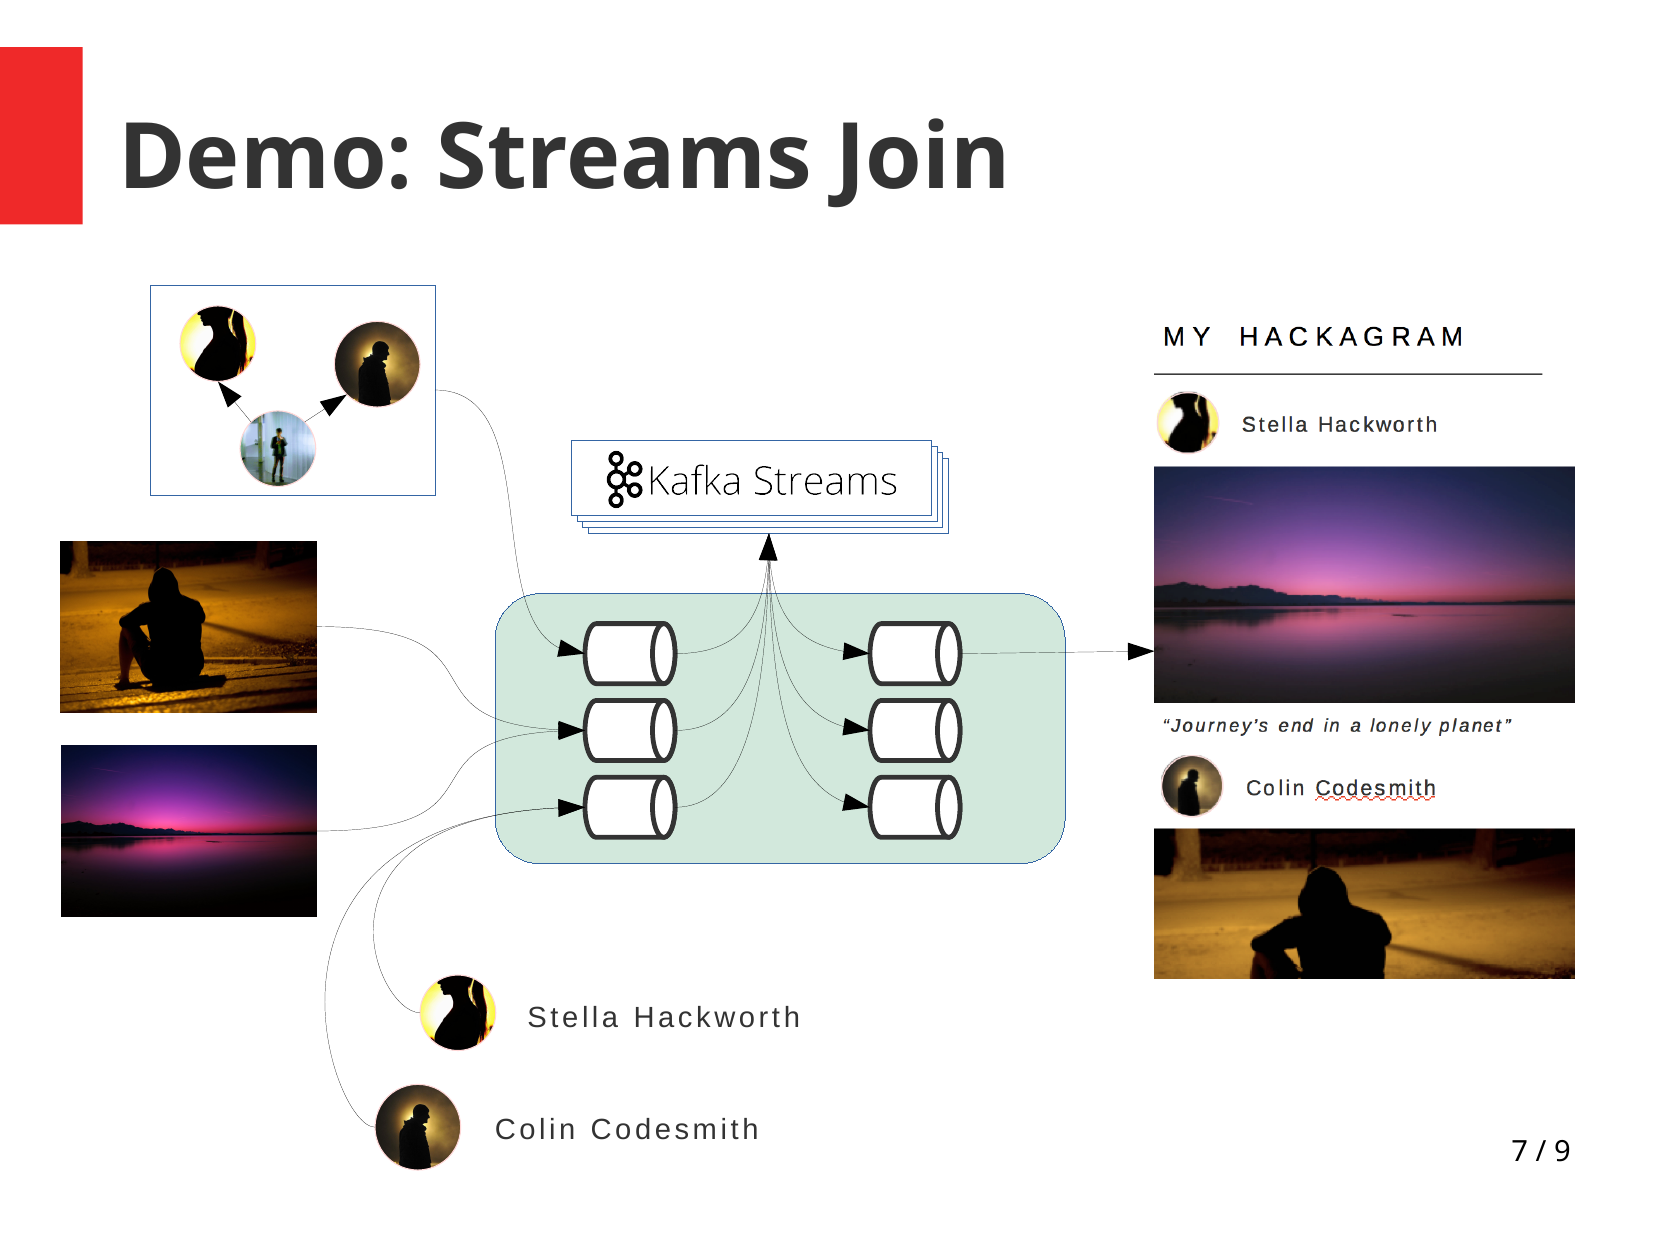

# Demo: Streams Join
Stella Hackworth
Colin Codesmith
7